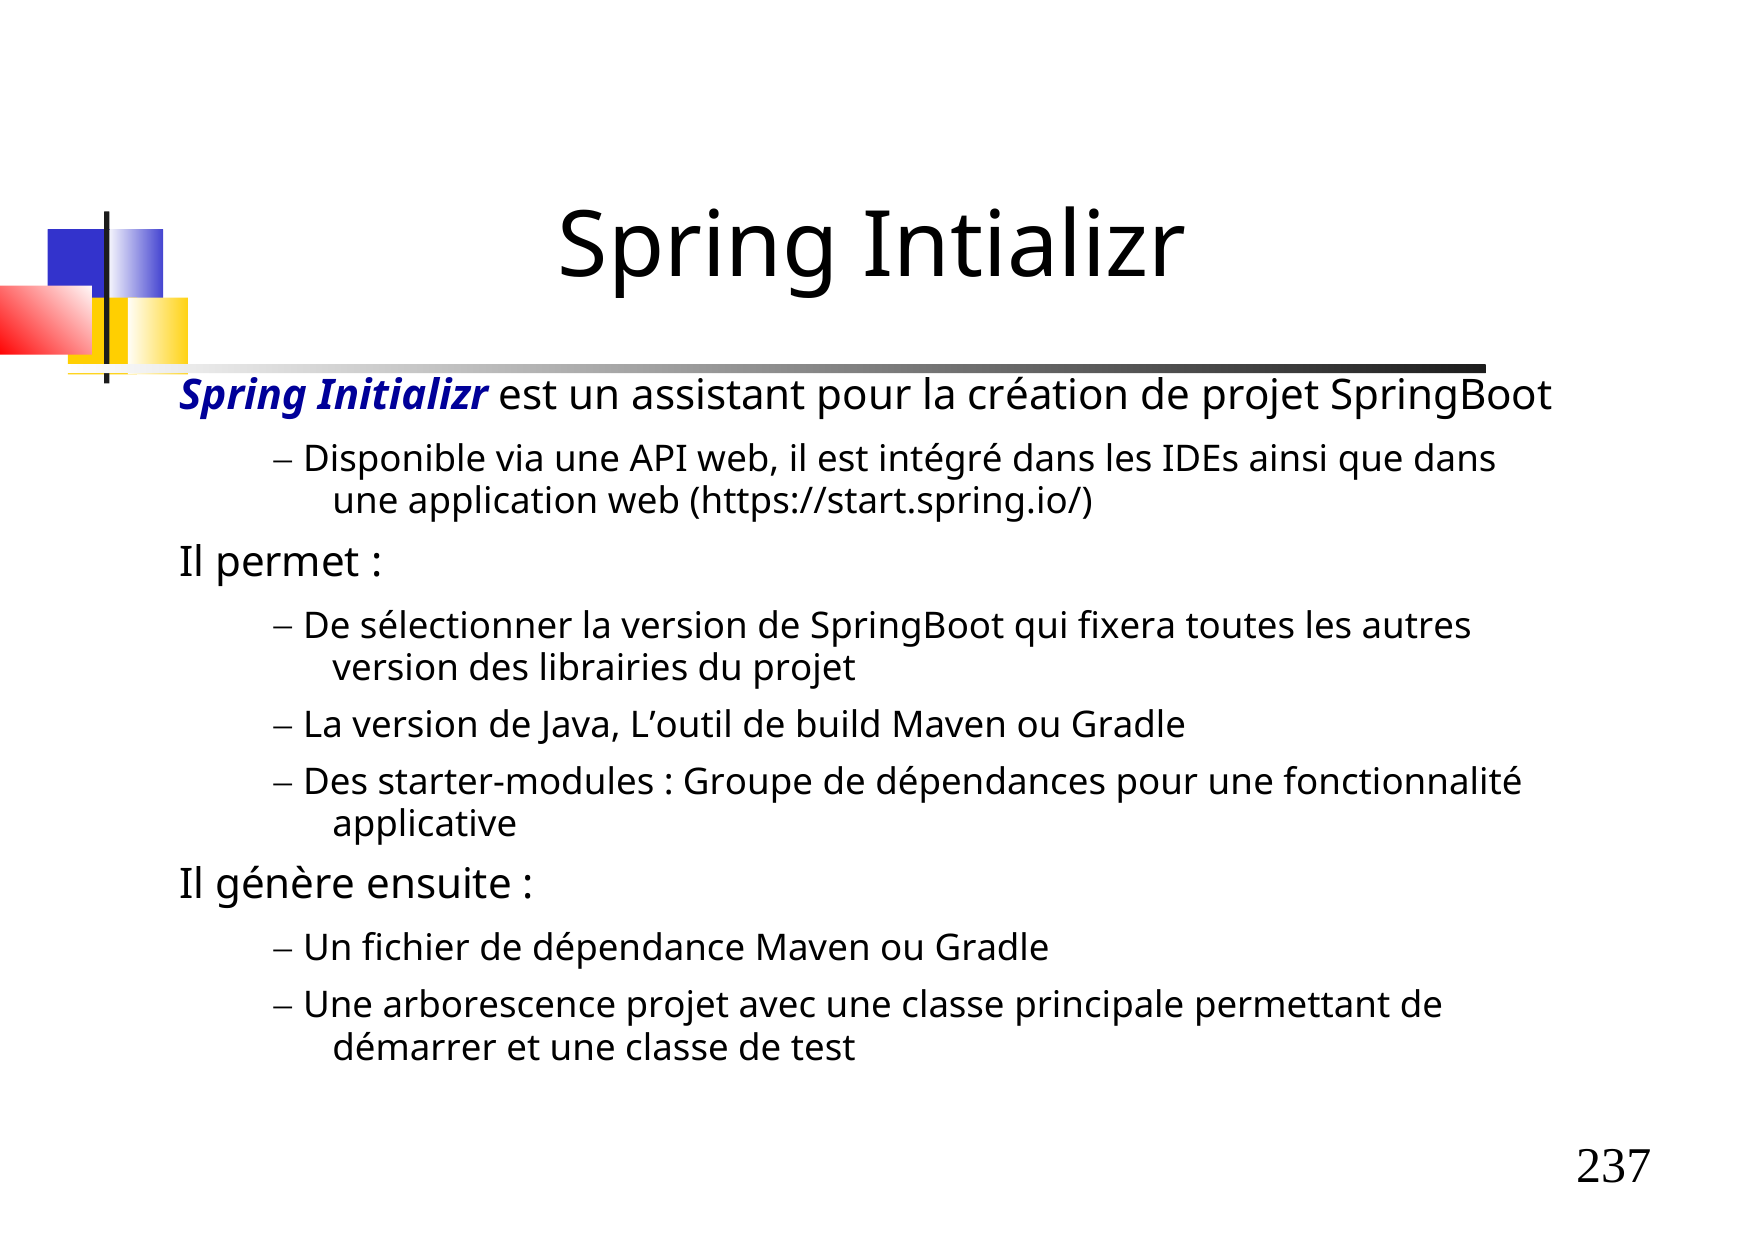

# Spring Intializr
Spring Initializr est un assistant pour la création de projet SpringBoot
Disponible via une API web, il est intégré dans les IDEs ainsi que dans une application web (https://start.spring.io/)
Il permet :
De sélectionner la version de SpringBoot qui fixera toutes les autres version des librairies du projet
La version de Java, L’outil de build Maven ou Gradle
Des starter-modules : Groupe de dépendances pour une fonctionnalité applicative
Il génère ensuite :
Un fichier de dépendance Maven ou Gradle
Une arborescence projet avec une classe principale permettant de démarrer et une classe de test